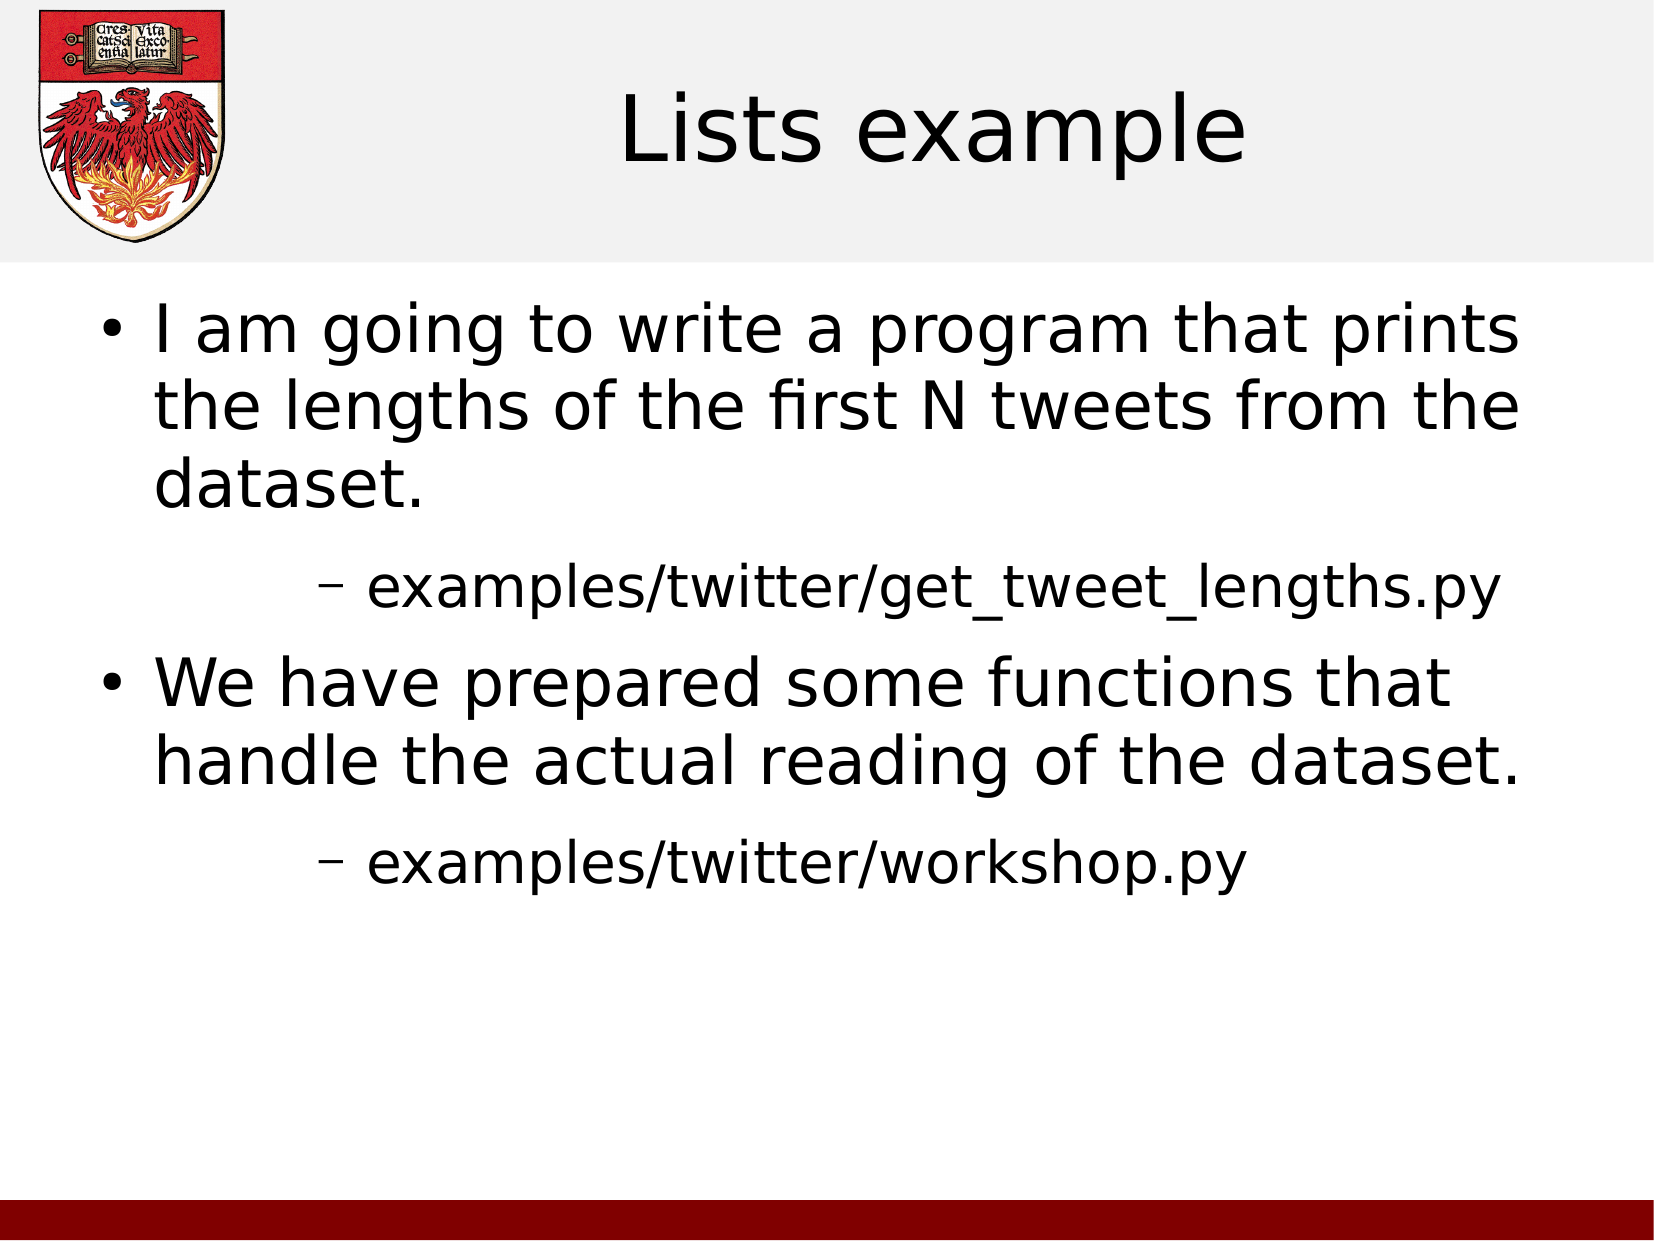

# Lists example
I am going to write a program that prints the lengths of the first N tweets from the dataset.
examples/twitter/get_tweet_lengths.py
We have prepared some functions that handle the actual reading of the dataset.
examples/twitter/workshop.py